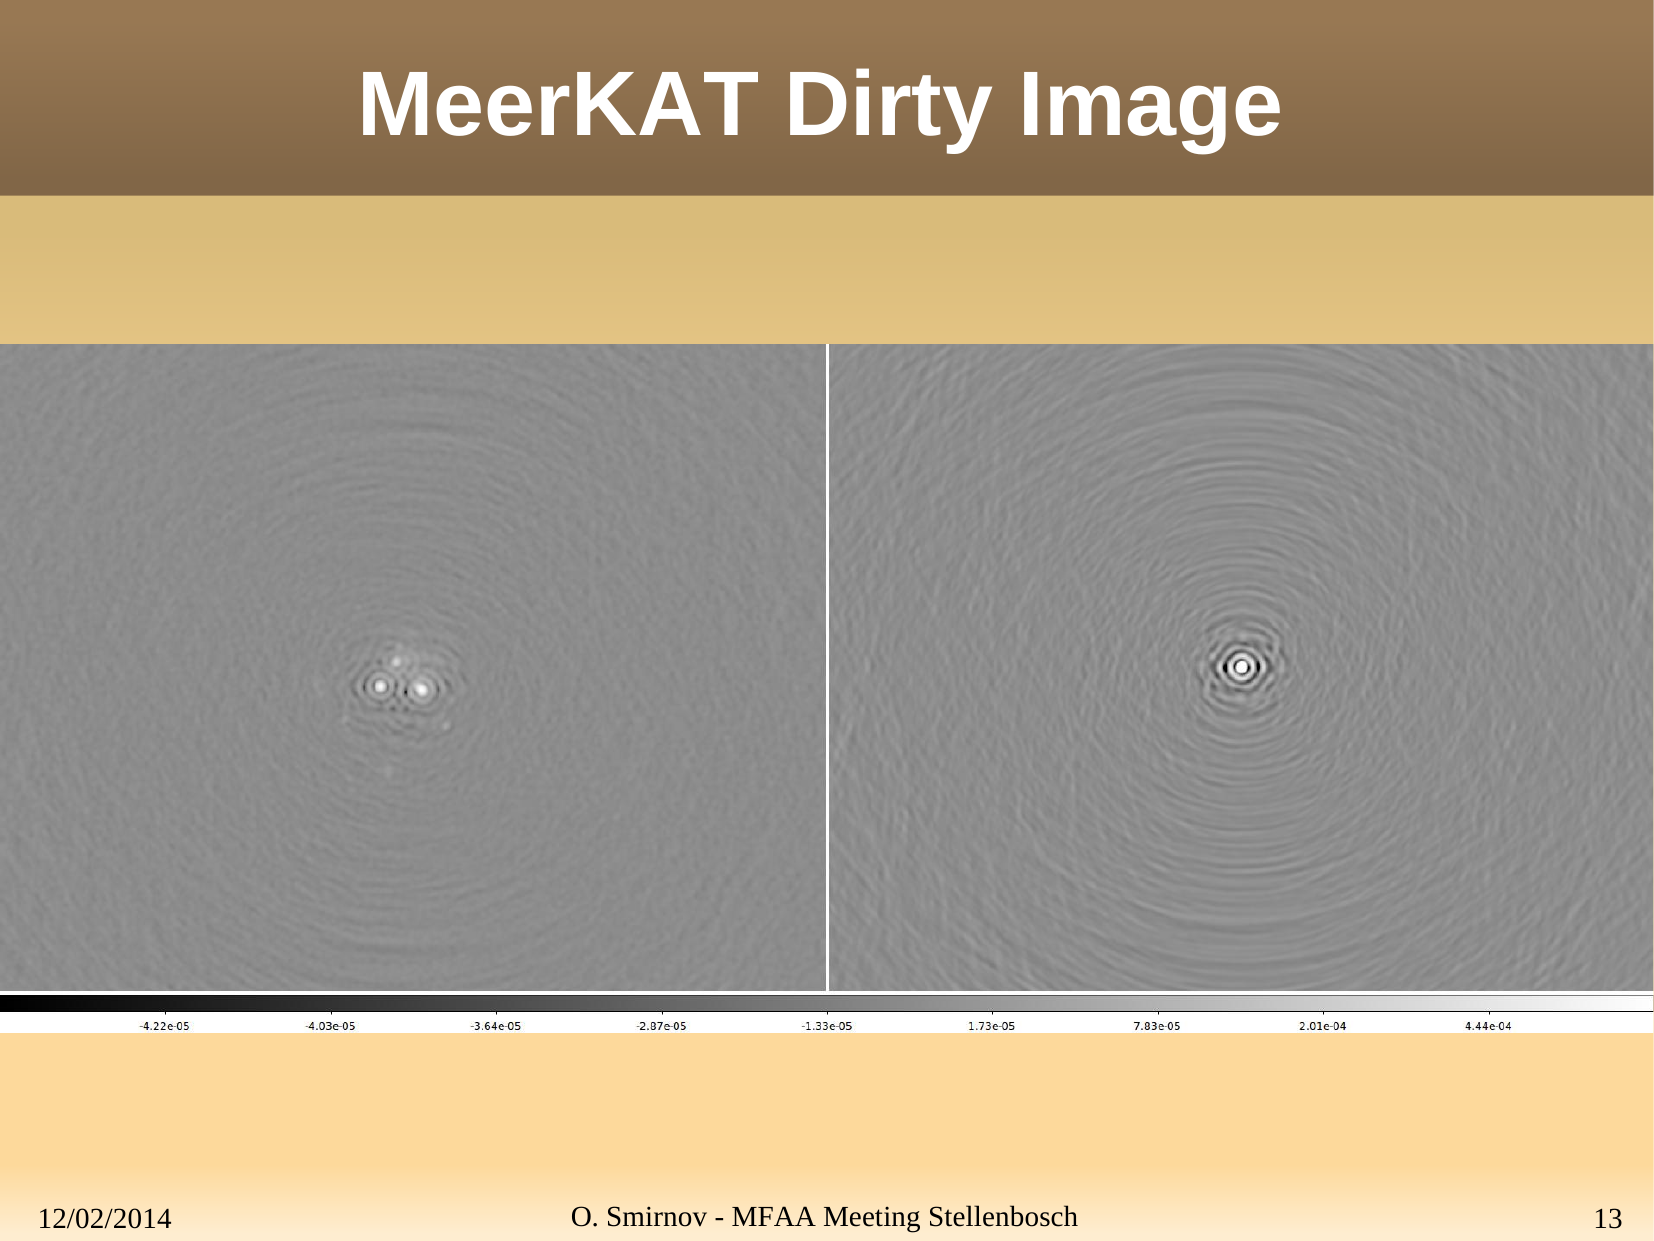

# MeerKAT Dirty Image
O. Smirnov - MFAA Meeting Stellenbosch
12/02/2014
13